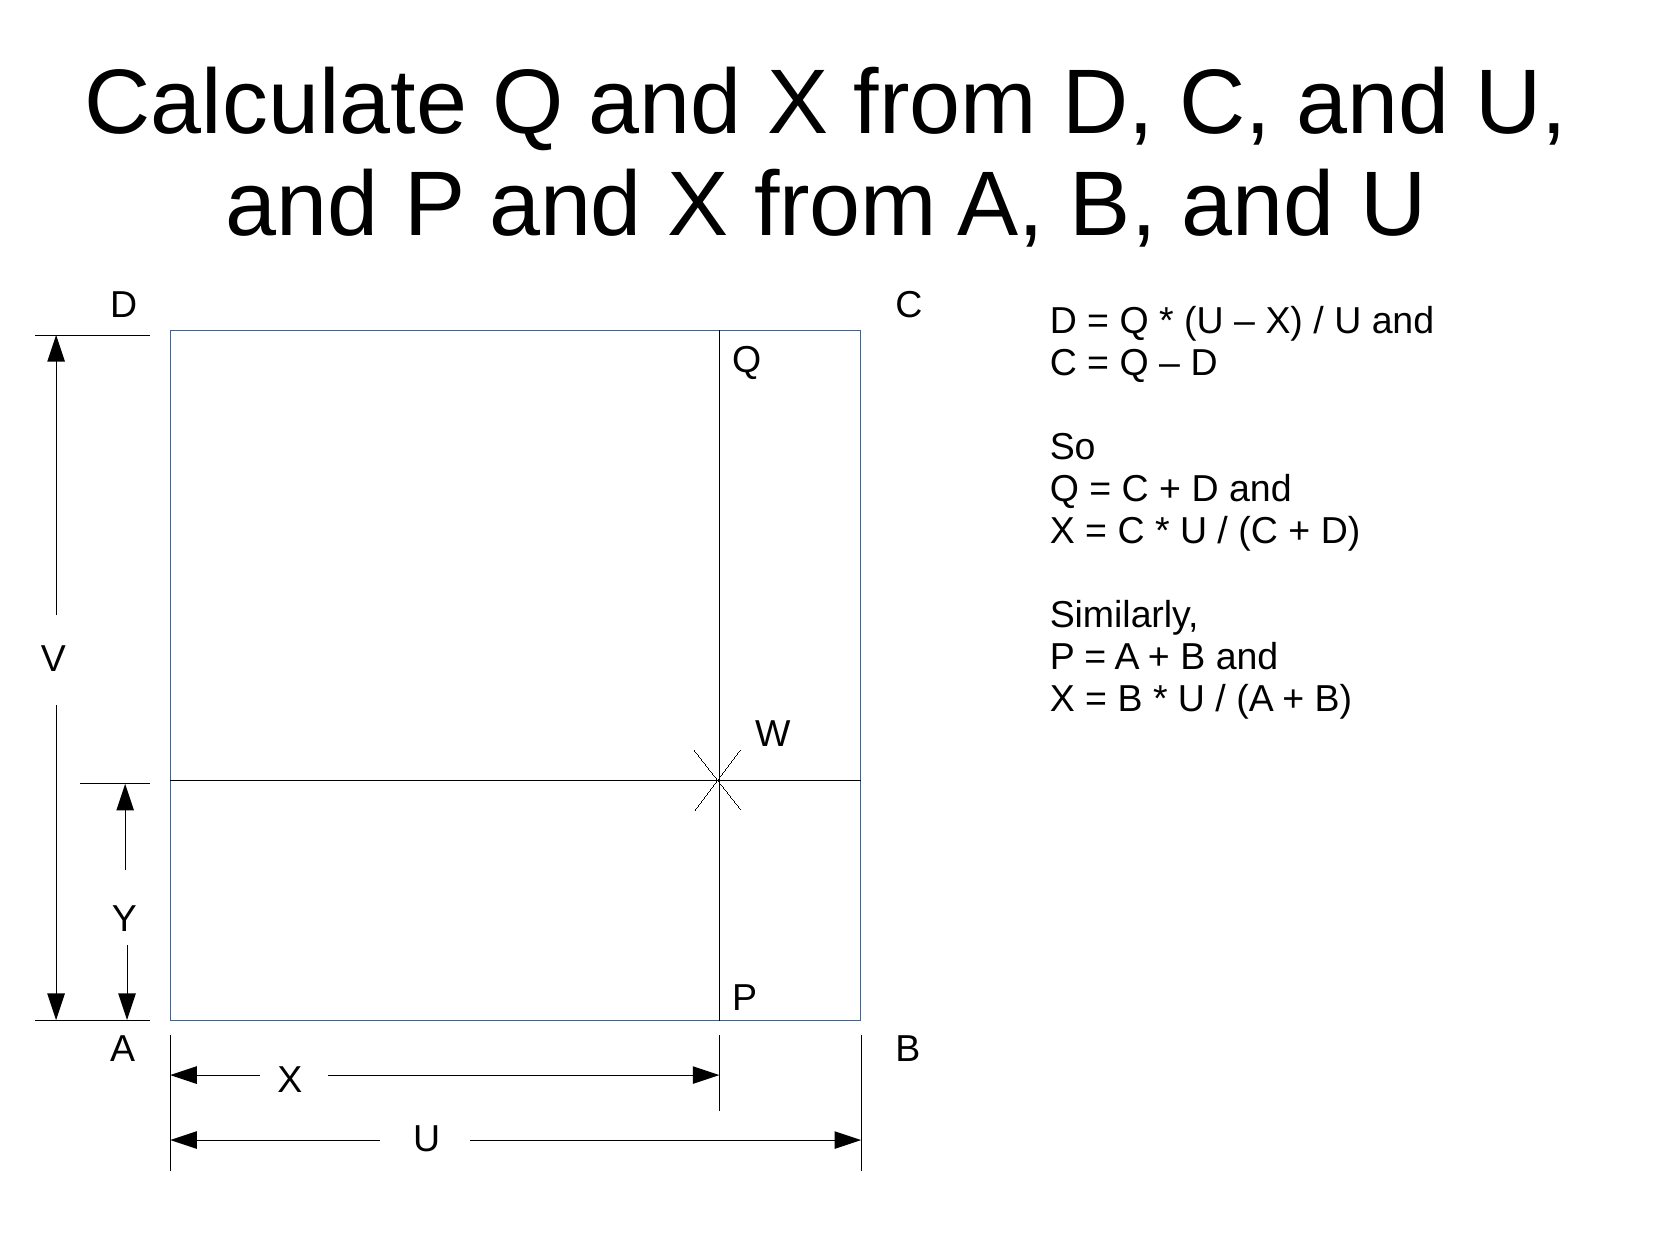

# Calculate Q and X from D, C, and U, and P and X from A, B, and U
D
C
D = Q * (U – X) / U and
C = Q – D
So
Q = C + D and
X = C * U / (C + D)
Similarly,
P = A + B and
X = B * U / (A + B)
Q
V
W
Y
P
A
B
X
U